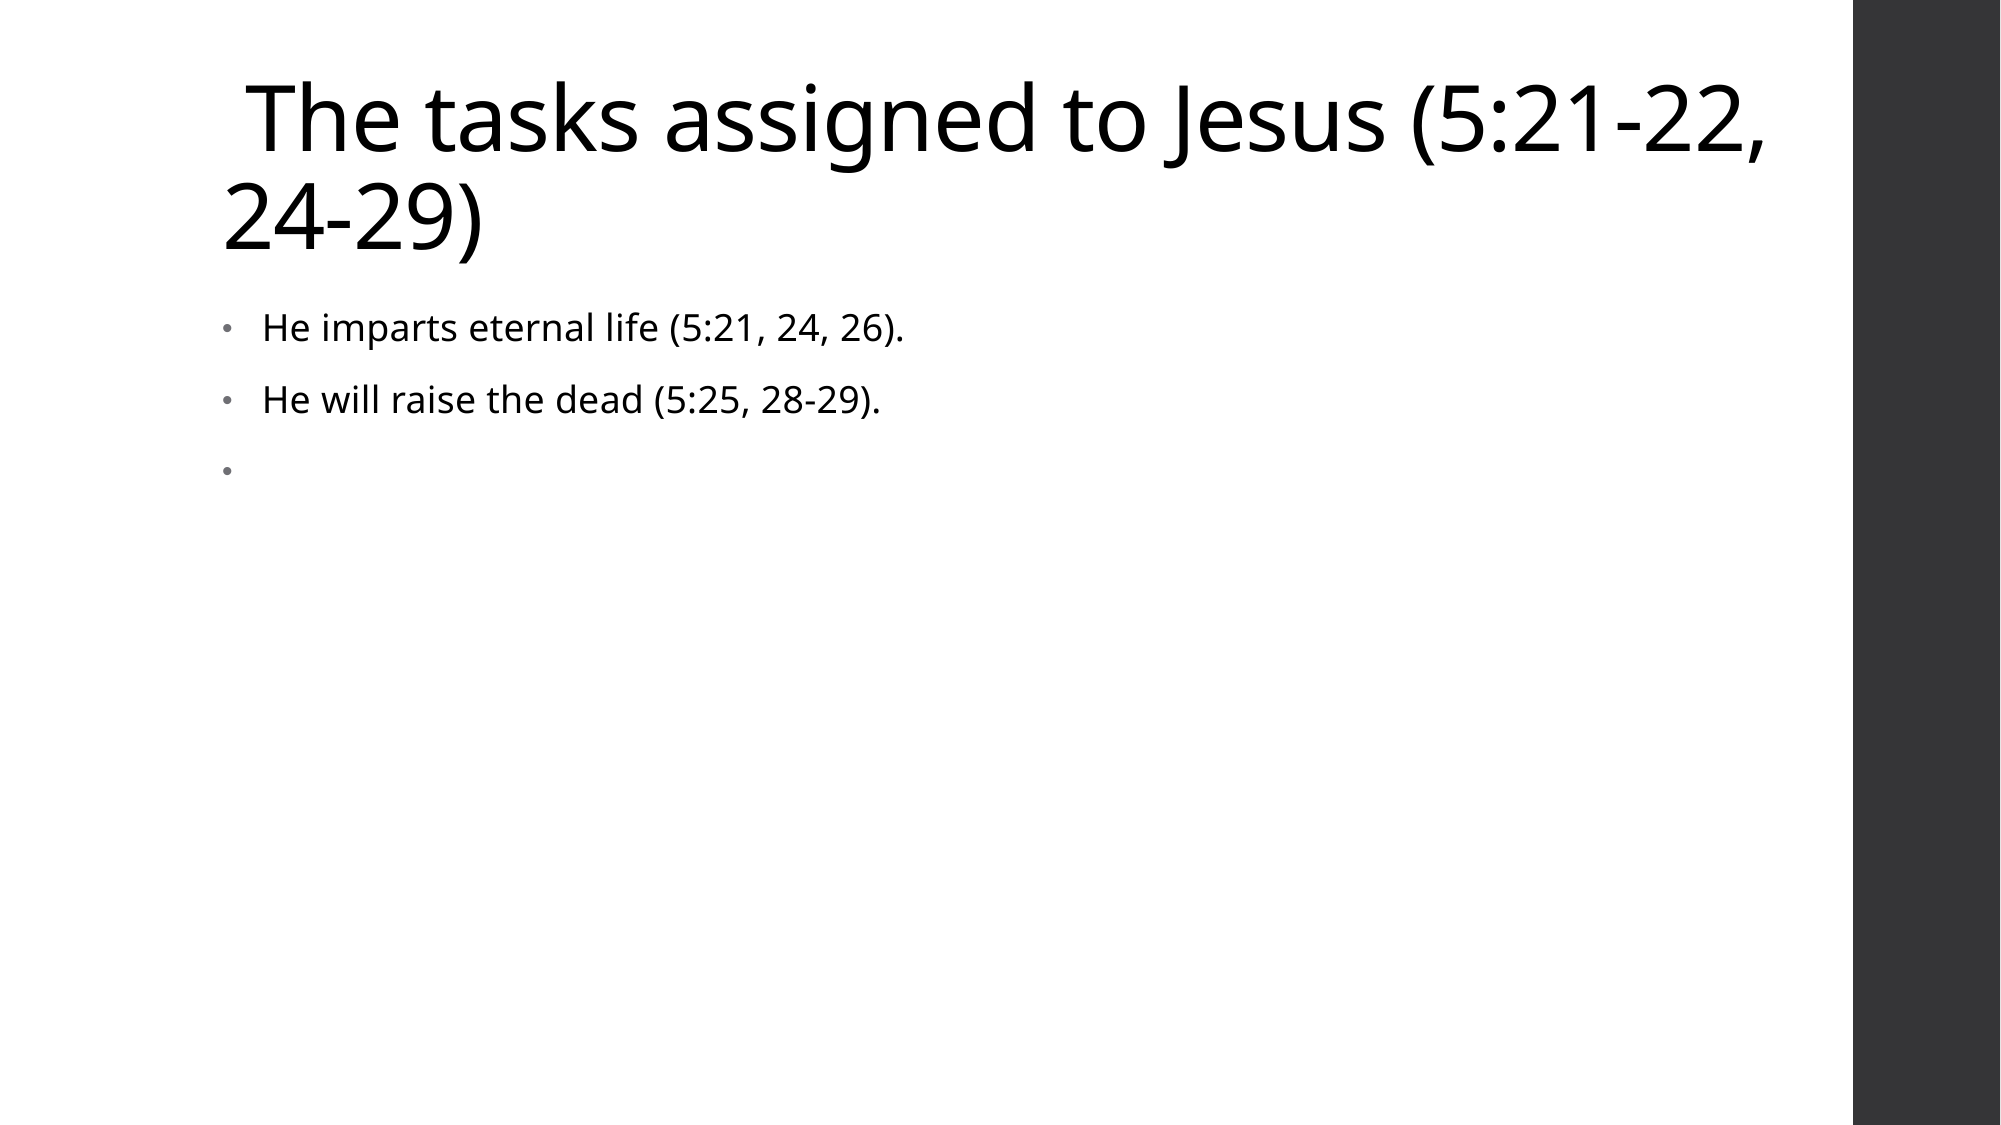

# The tasks assigned to Jesus (5:21-22, 24-29)
 He imparts eternal life (5:21, 24, 26).
 He will raise the dead (5:25, 28-29).